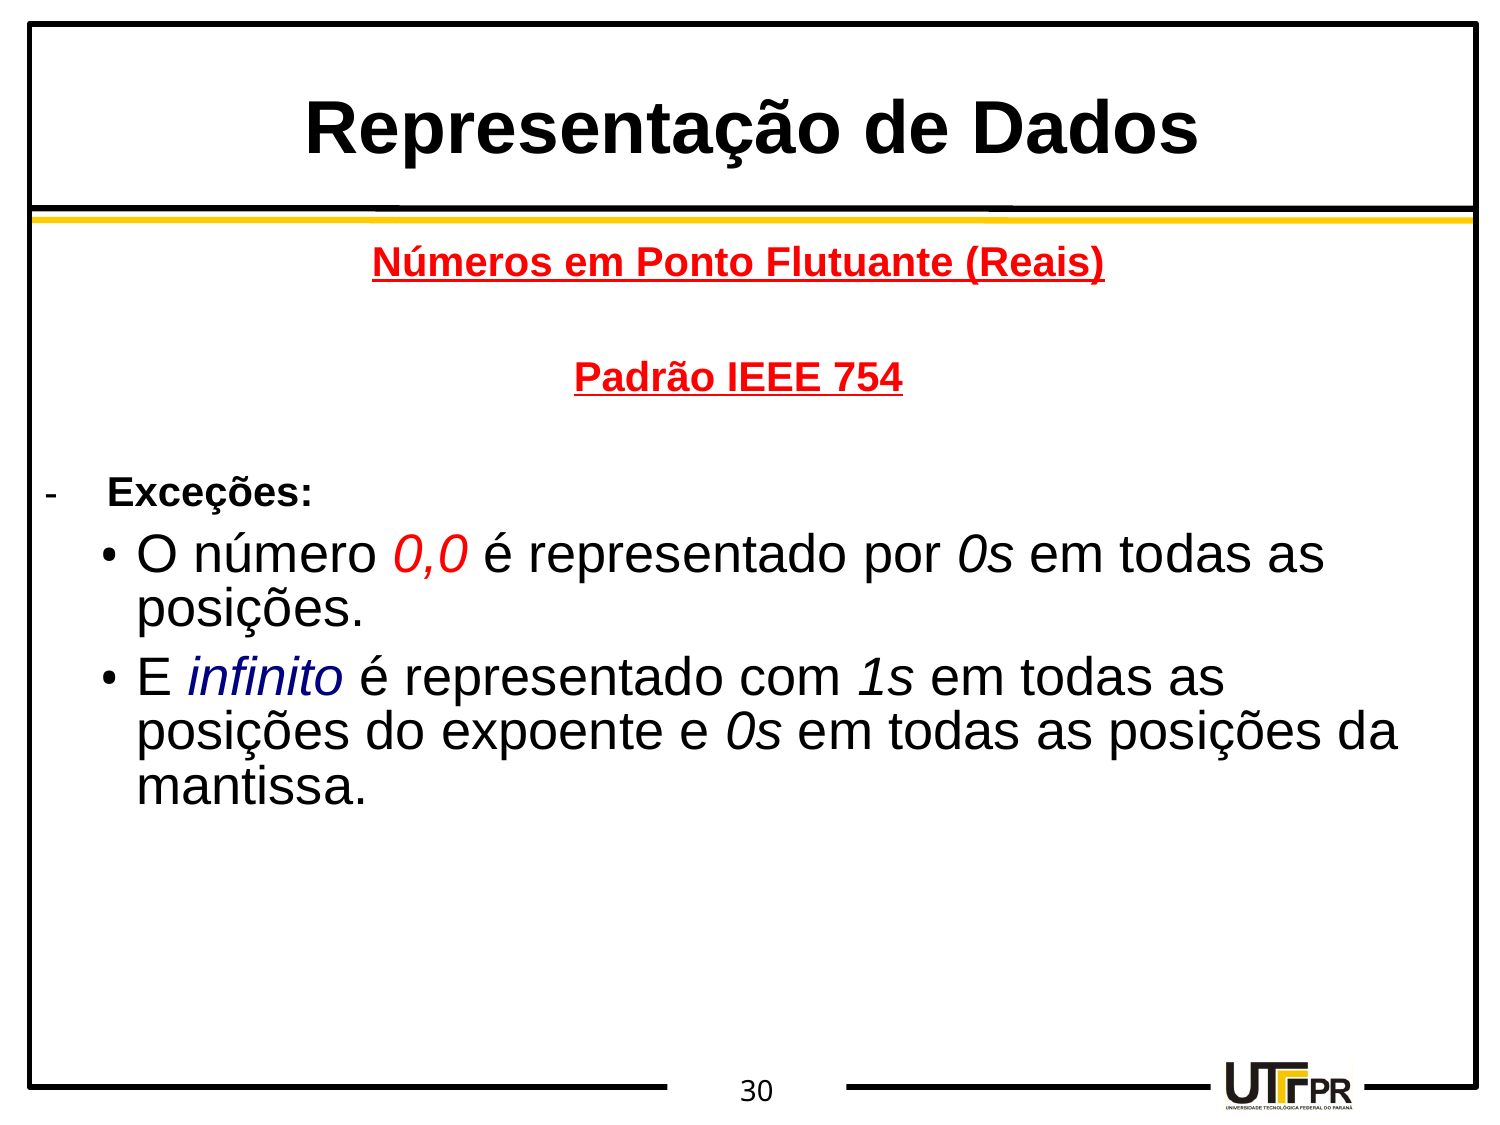

Representação de Dados
# Números em Ponto Flutuante (Reais)
Padrão IEEE 754
Exceções:
O número 0,0 é representado por 0s em todas as posições.
E infinito é representado com 1s em todas as posições do expoente e 0s em todas as posições da mantissa.